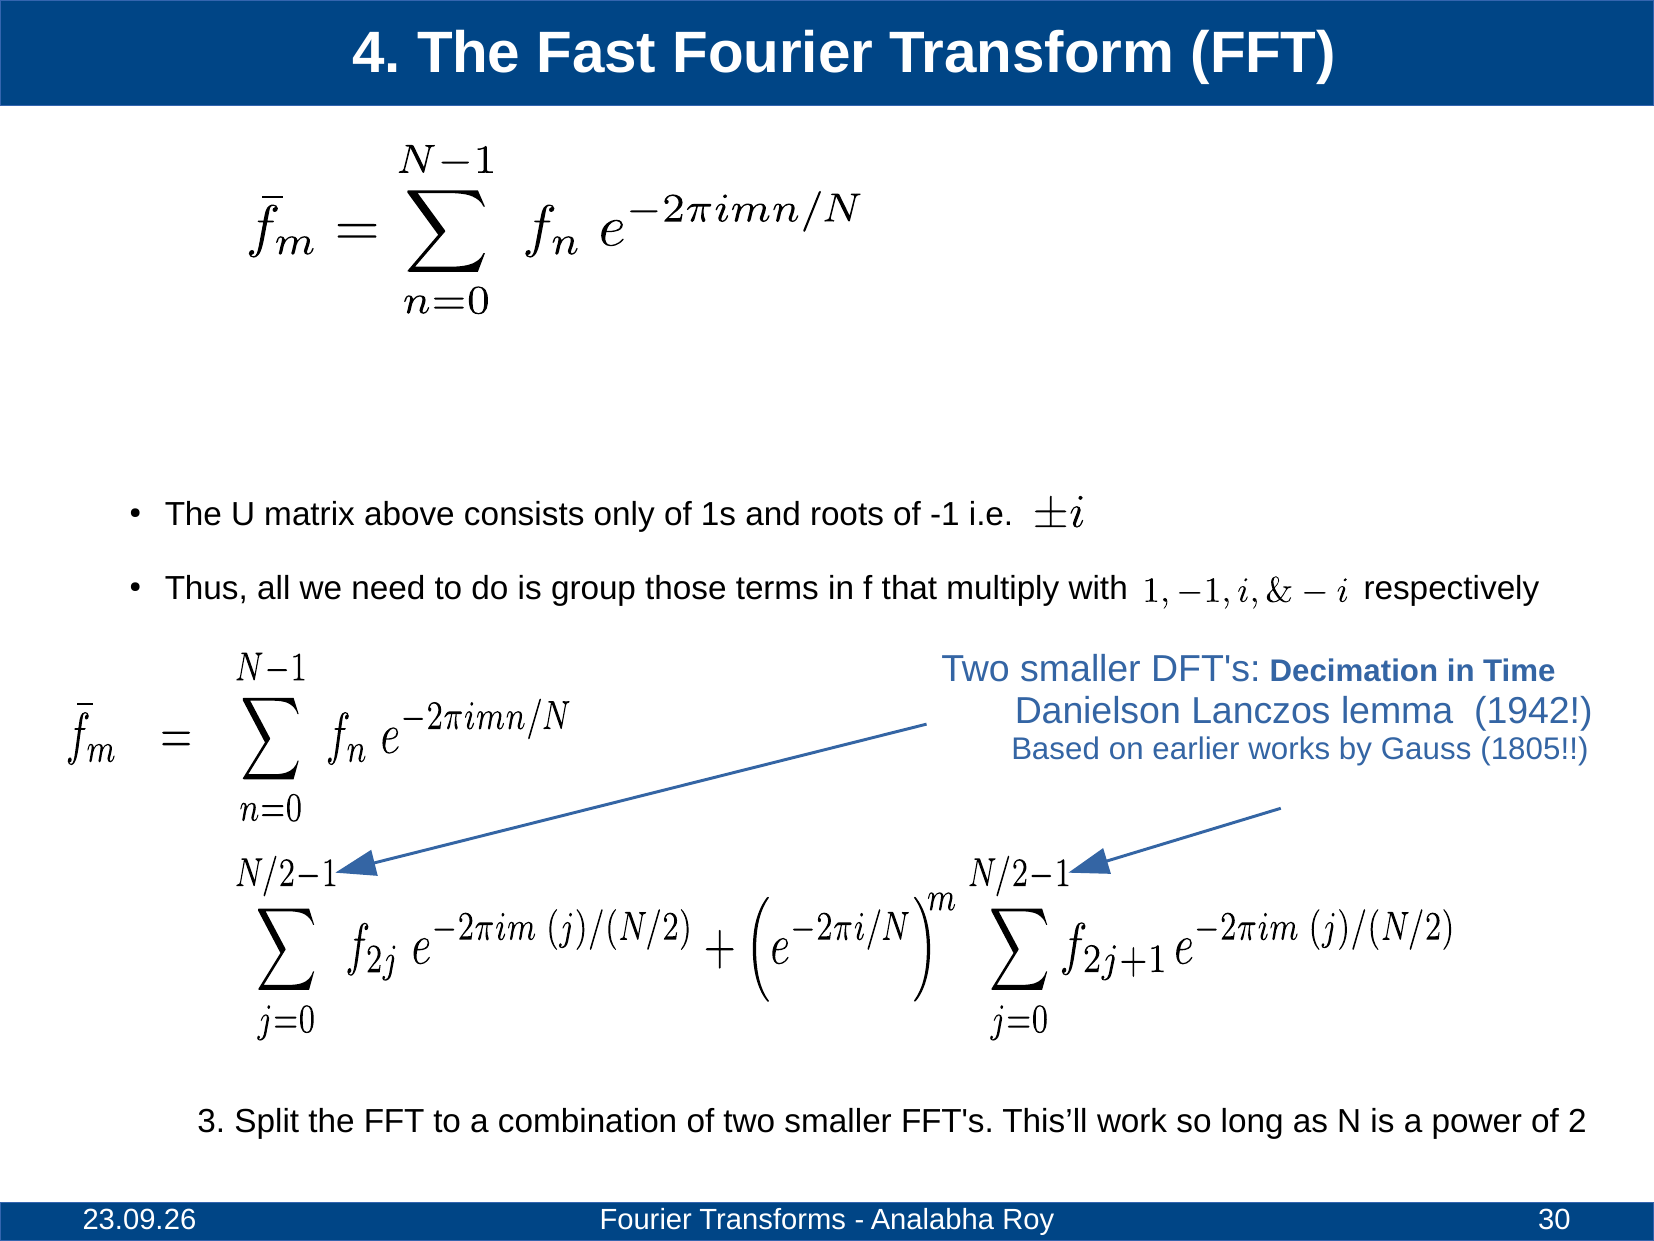

# 4. The Fast Fourier Transform (FFT)
The U matrix above consists only of 1s and roots of -1 i.e.
Thus, all we need to do is group those terms in f that multiply with 		 respectively
Two smaller DFT's: Decimation in Time
 Danielson Lanczos lemma (1942!)
 Based on earlier works by Gauss (1805!!)
3. Split the FFT to a combination of two smaller FFT's. This’ll work so long as N is a power of 2
Your name here (insert->page number)
30